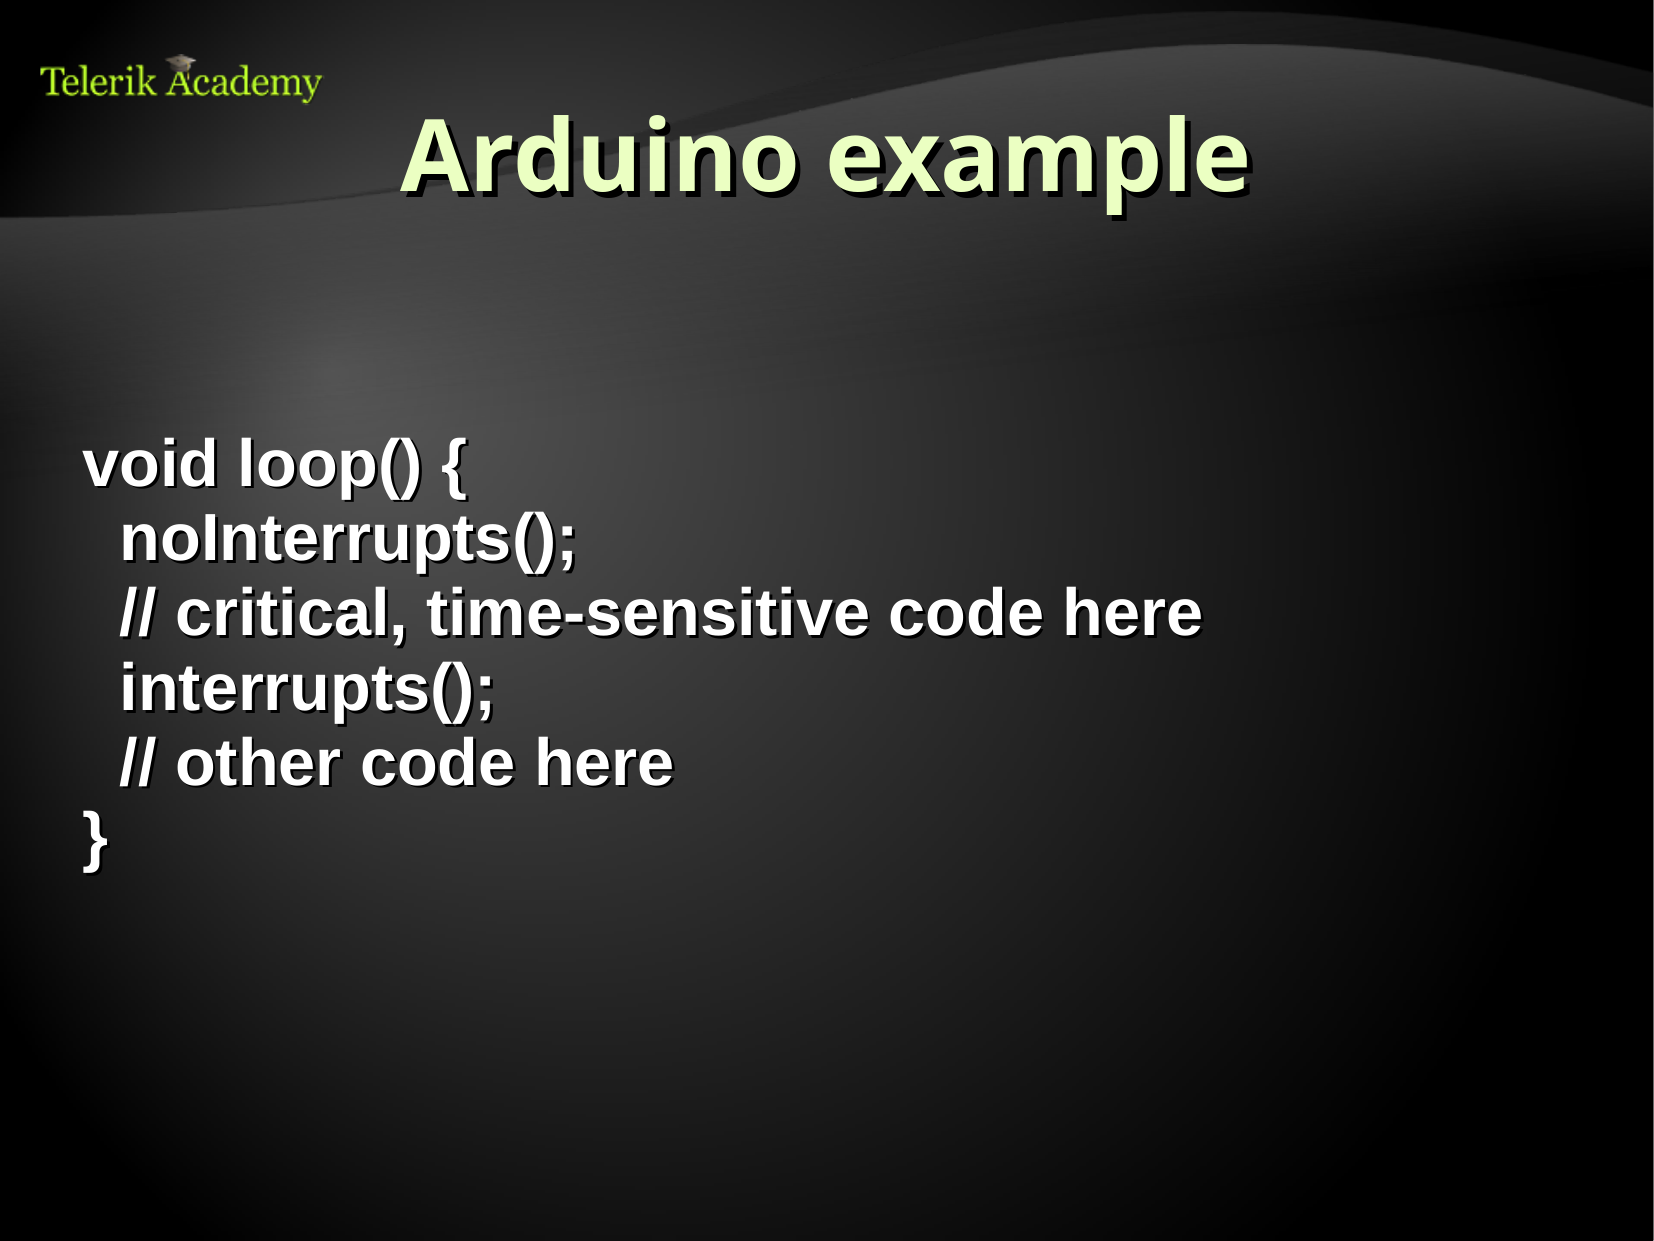

# Arduino example
void loop() {
 noInterrupts();
 // critical, time-sensitive code here
 interrupts();
 // other code here
}